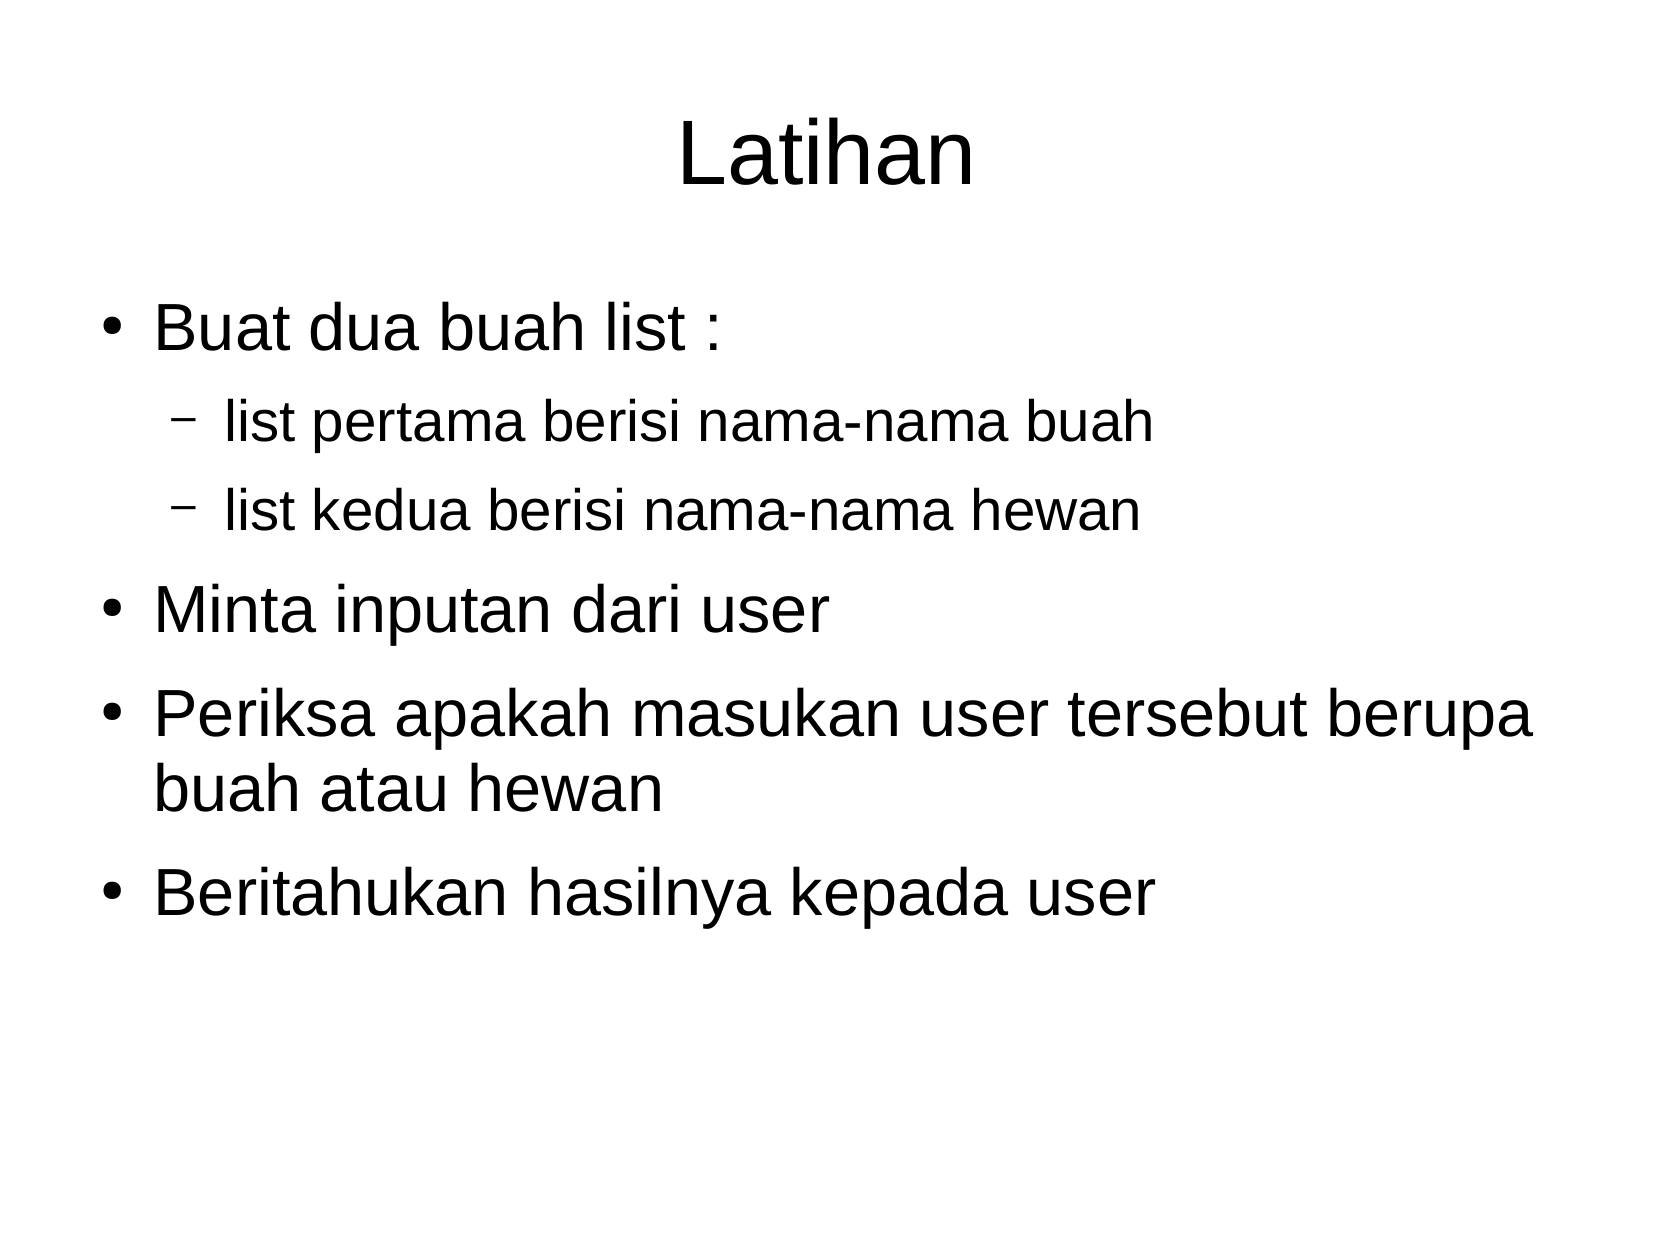

# Latihan
Buat dua buah list :
list pertama berisi nama-nama buah
list kedua berisi nama-nama hewan
Minta inputan dari user
Periksa apakah masukan user tersebut berupa buah atau hewan
Beritahukan hasilnya kepada user